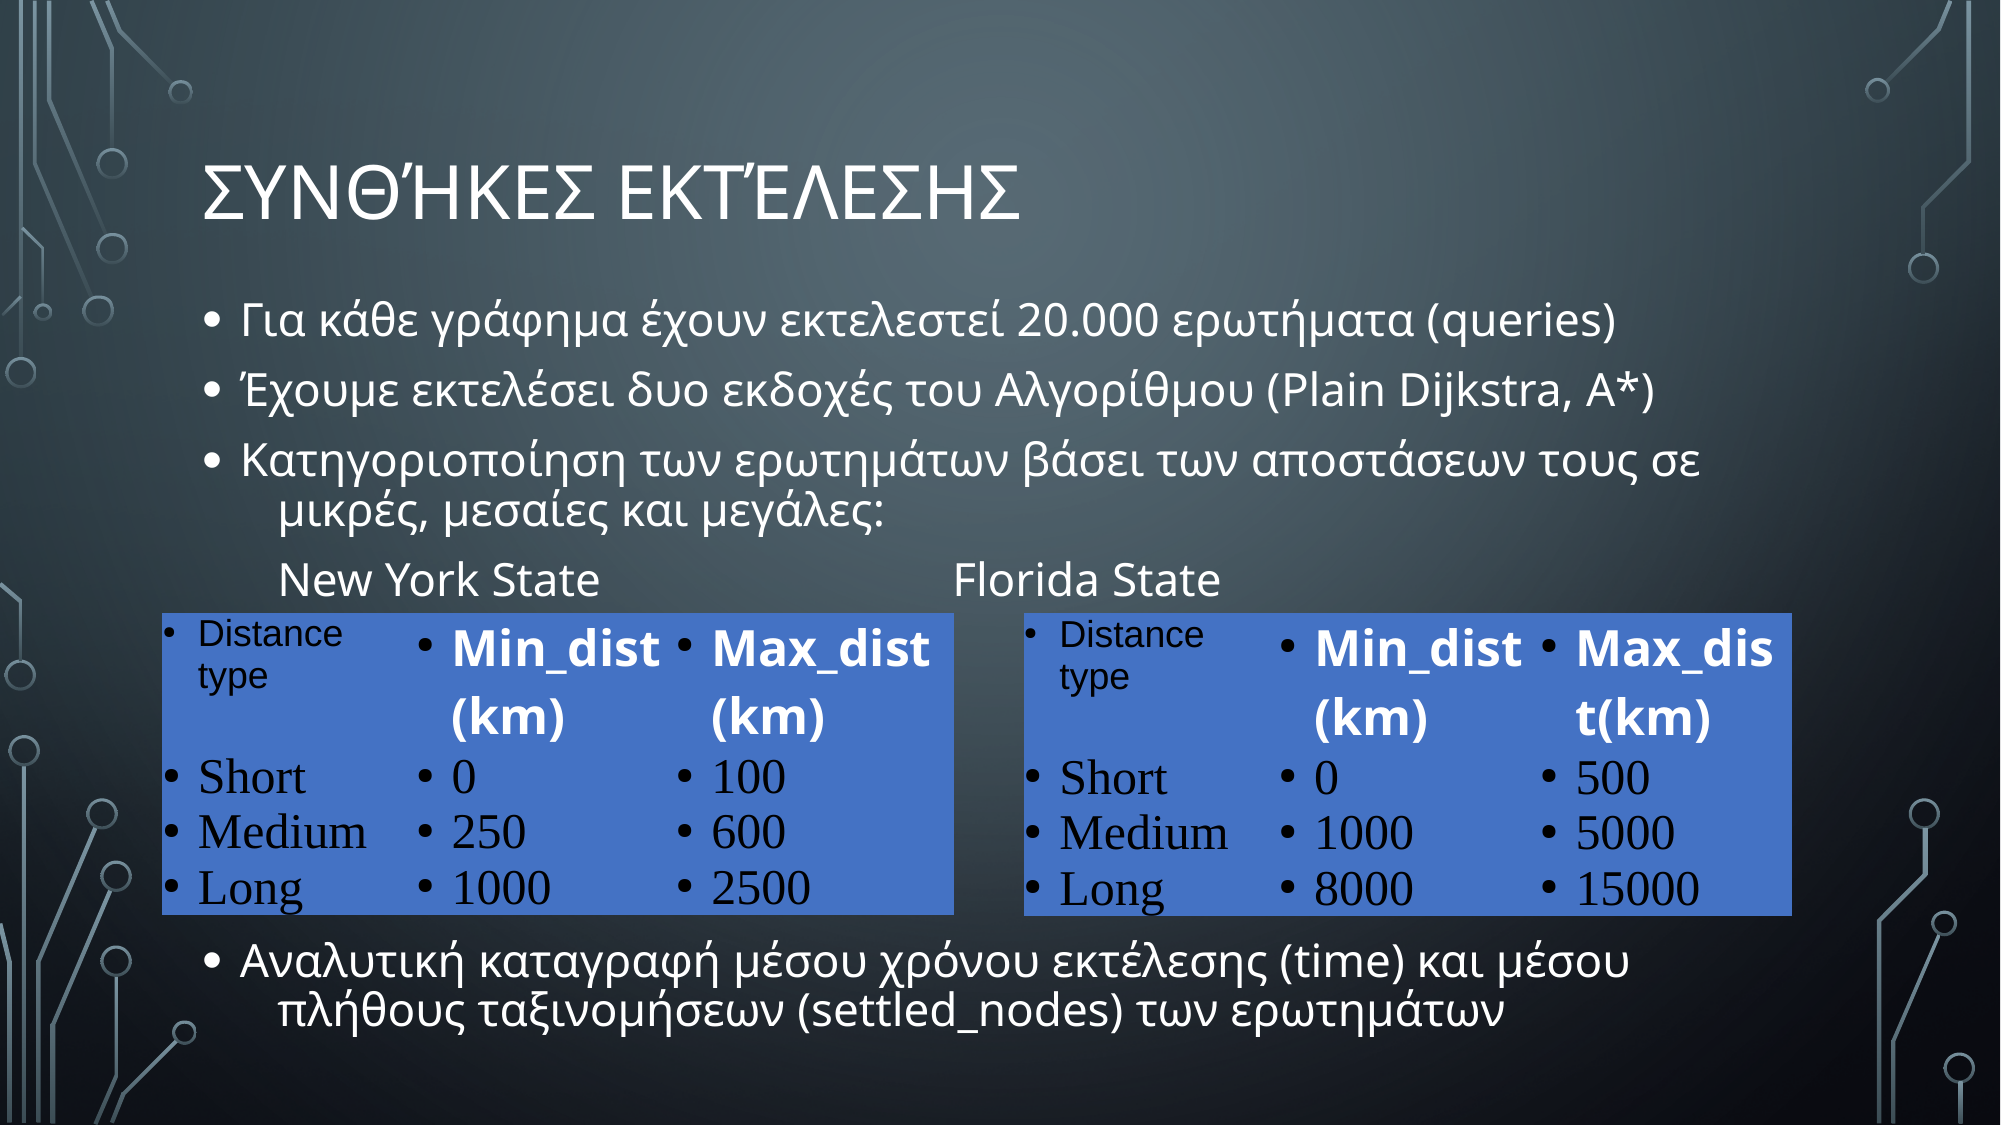

# ΣΥΝΘΉΚΕΣ ΕΚΤΈΛΕΣΗΣ
Για κάθε γράφημα έχουν εκτελεστεί 20.000 ερωτήματα (queries)
Έχουμε εκτελέσει δυο εκδοχές του Αλγορίθμου (Plain Dijkstra, A*)
Κατηγοριοποίηση των ερωτημάτων βάσει των αποστάσεων τους σε μικρές, μεσαίες και μεγάλες:
	New York State					Florida State
Αναλυτική καταγραφή μέσου χρόνου εκτέλεσης (time) και μέσου πλήθους ταξινομήσεων (settled_nodes) των ερωτημάτων
| Distance type | Min\_dist(km) | Max\_dist (km) |
| --- | --- | --- |
| Short | 0 | 100 |
| Medium | 250 | 600 |
| Long | 1000 | 2500 |
| Distance type | Min\_dist(km) | Max\_dist(km) |
| --- | --- | --- |
| Short | 0 | 500 |
| Medium | 1000 | 5000 |
| Long | 8000 | 15000 |